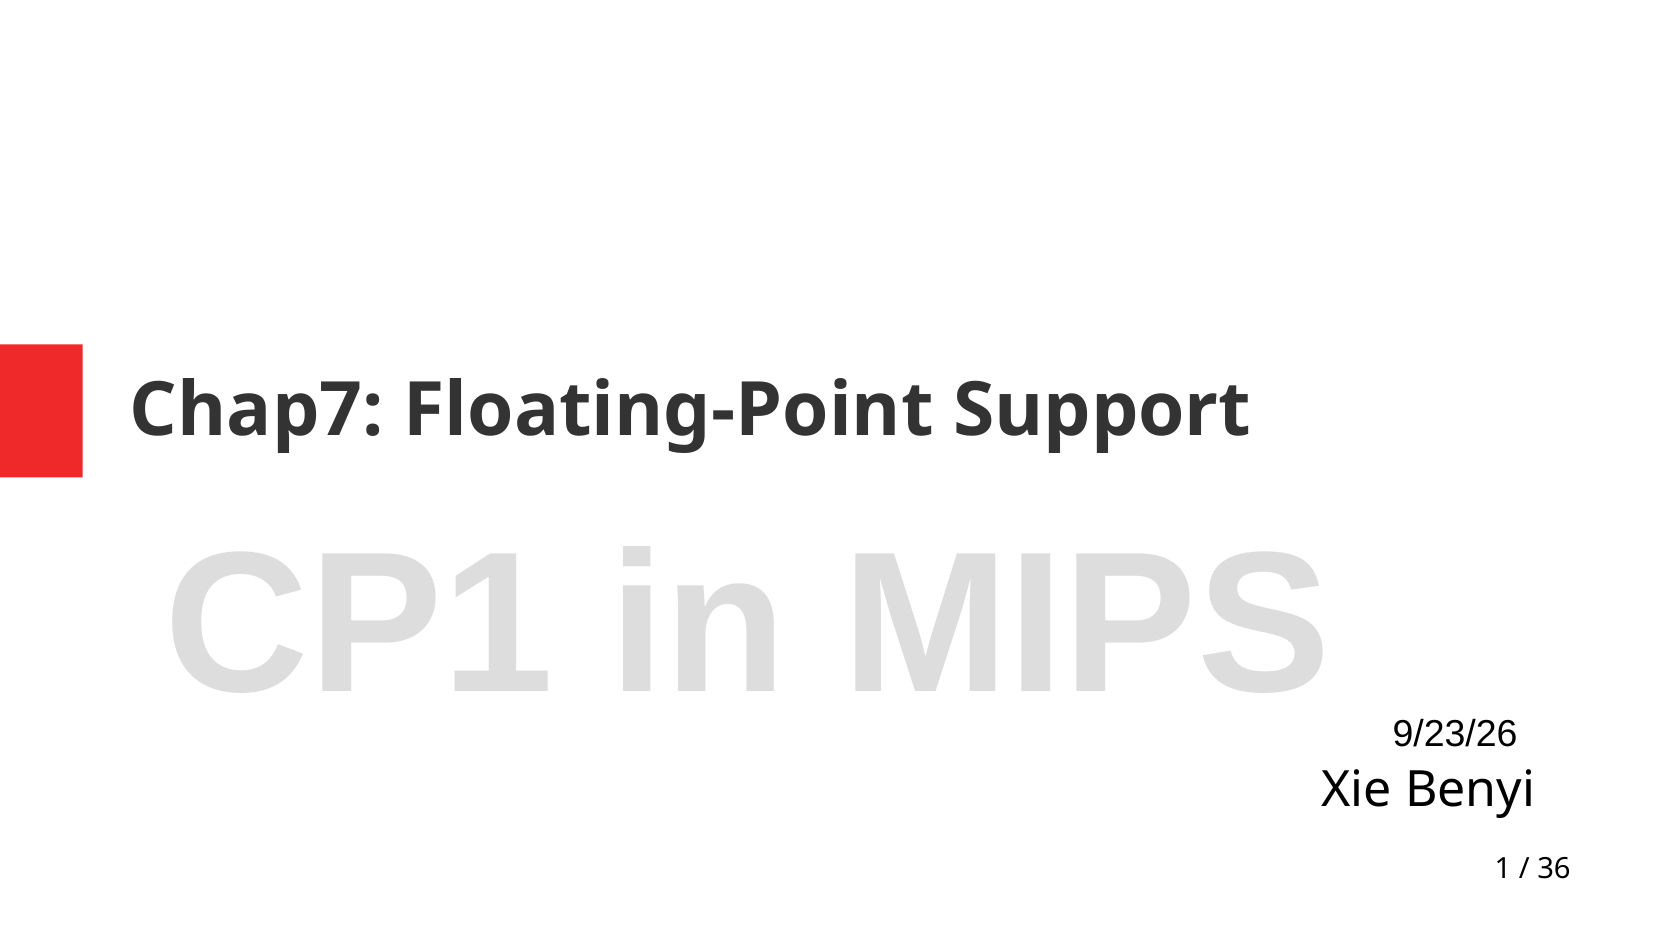

# Chap7: Floating-Point Support
CP1 in MIPS
Xie Benyi
1